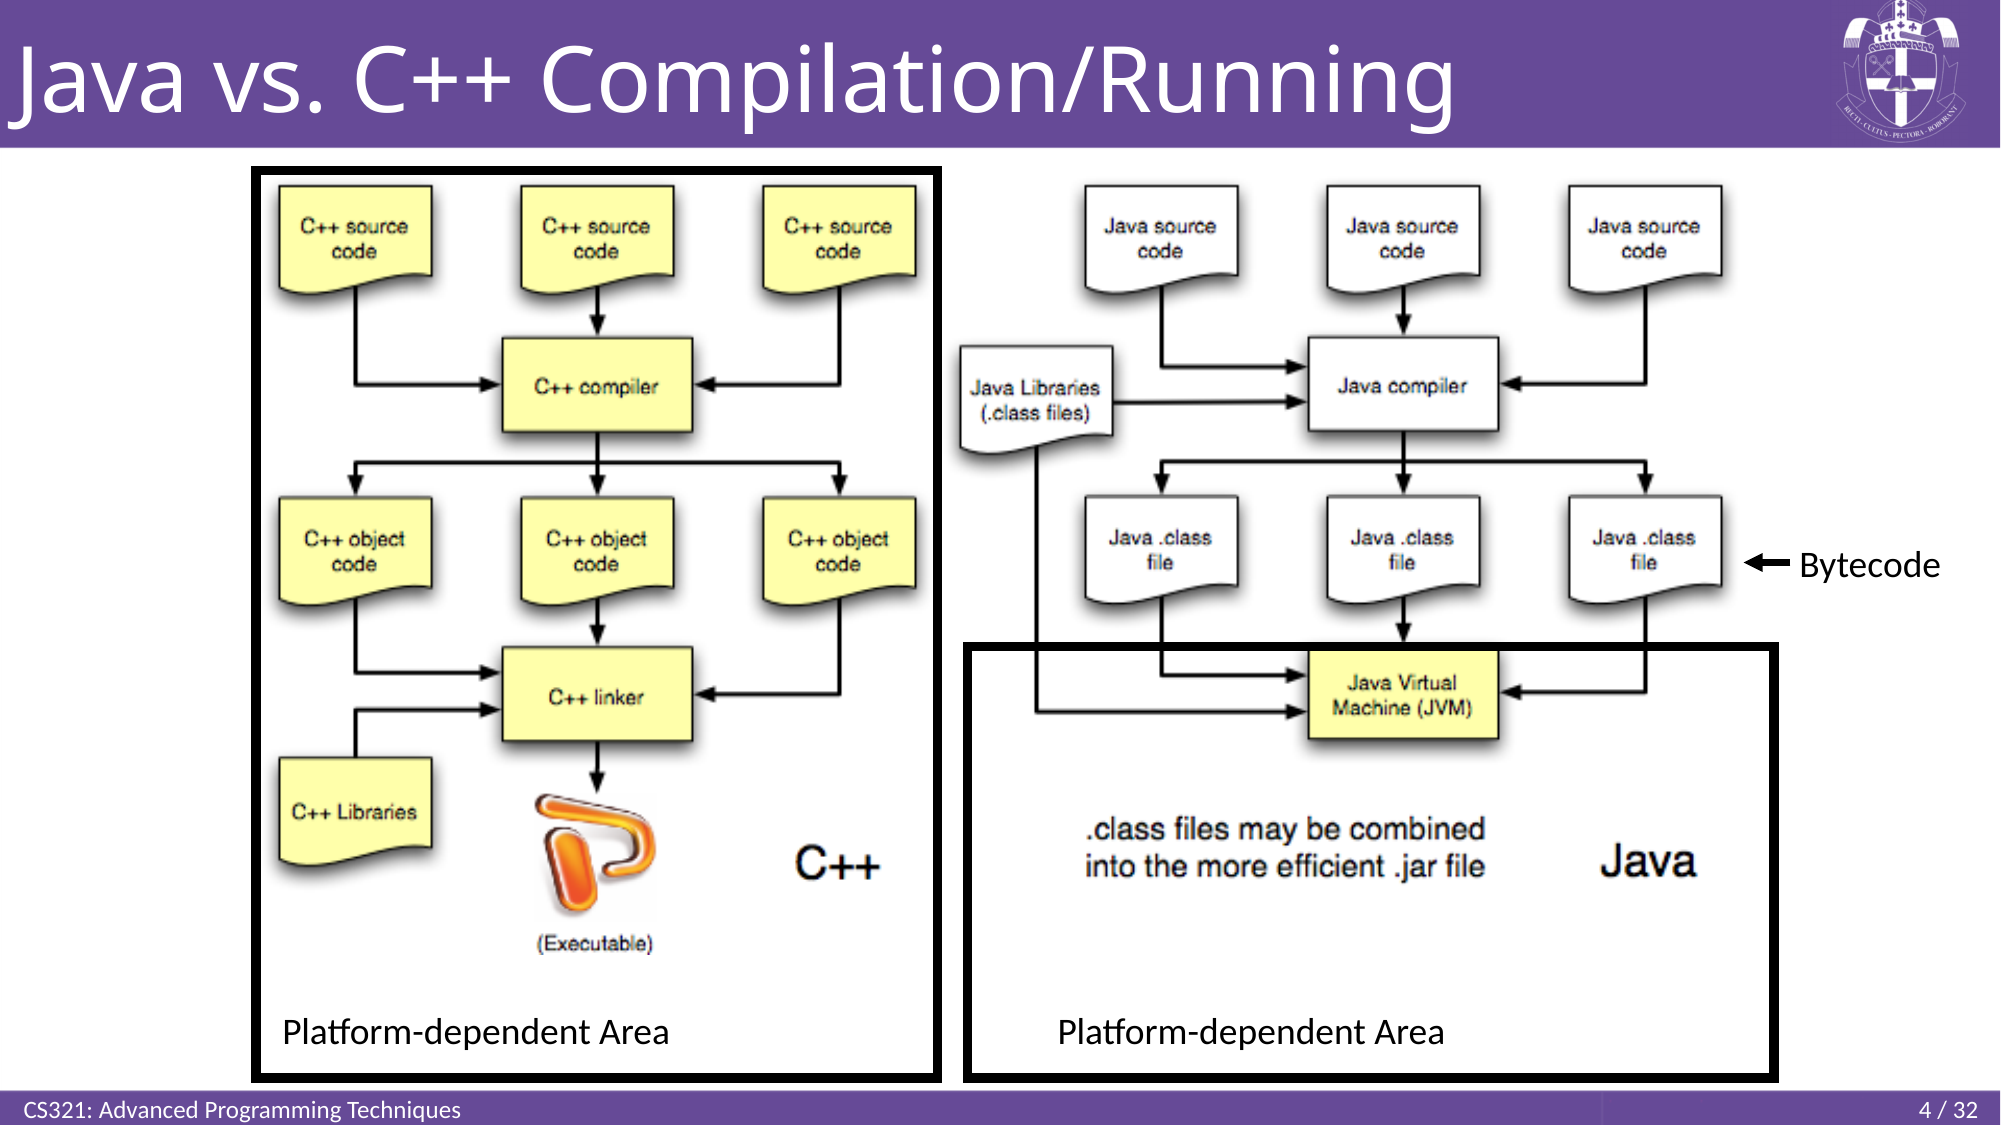

# Java vs. C++ Compilation/Running
Bytecode
Platform-dependent Area
Platform-dependent Area
CS321: Advanced Programming Techniques